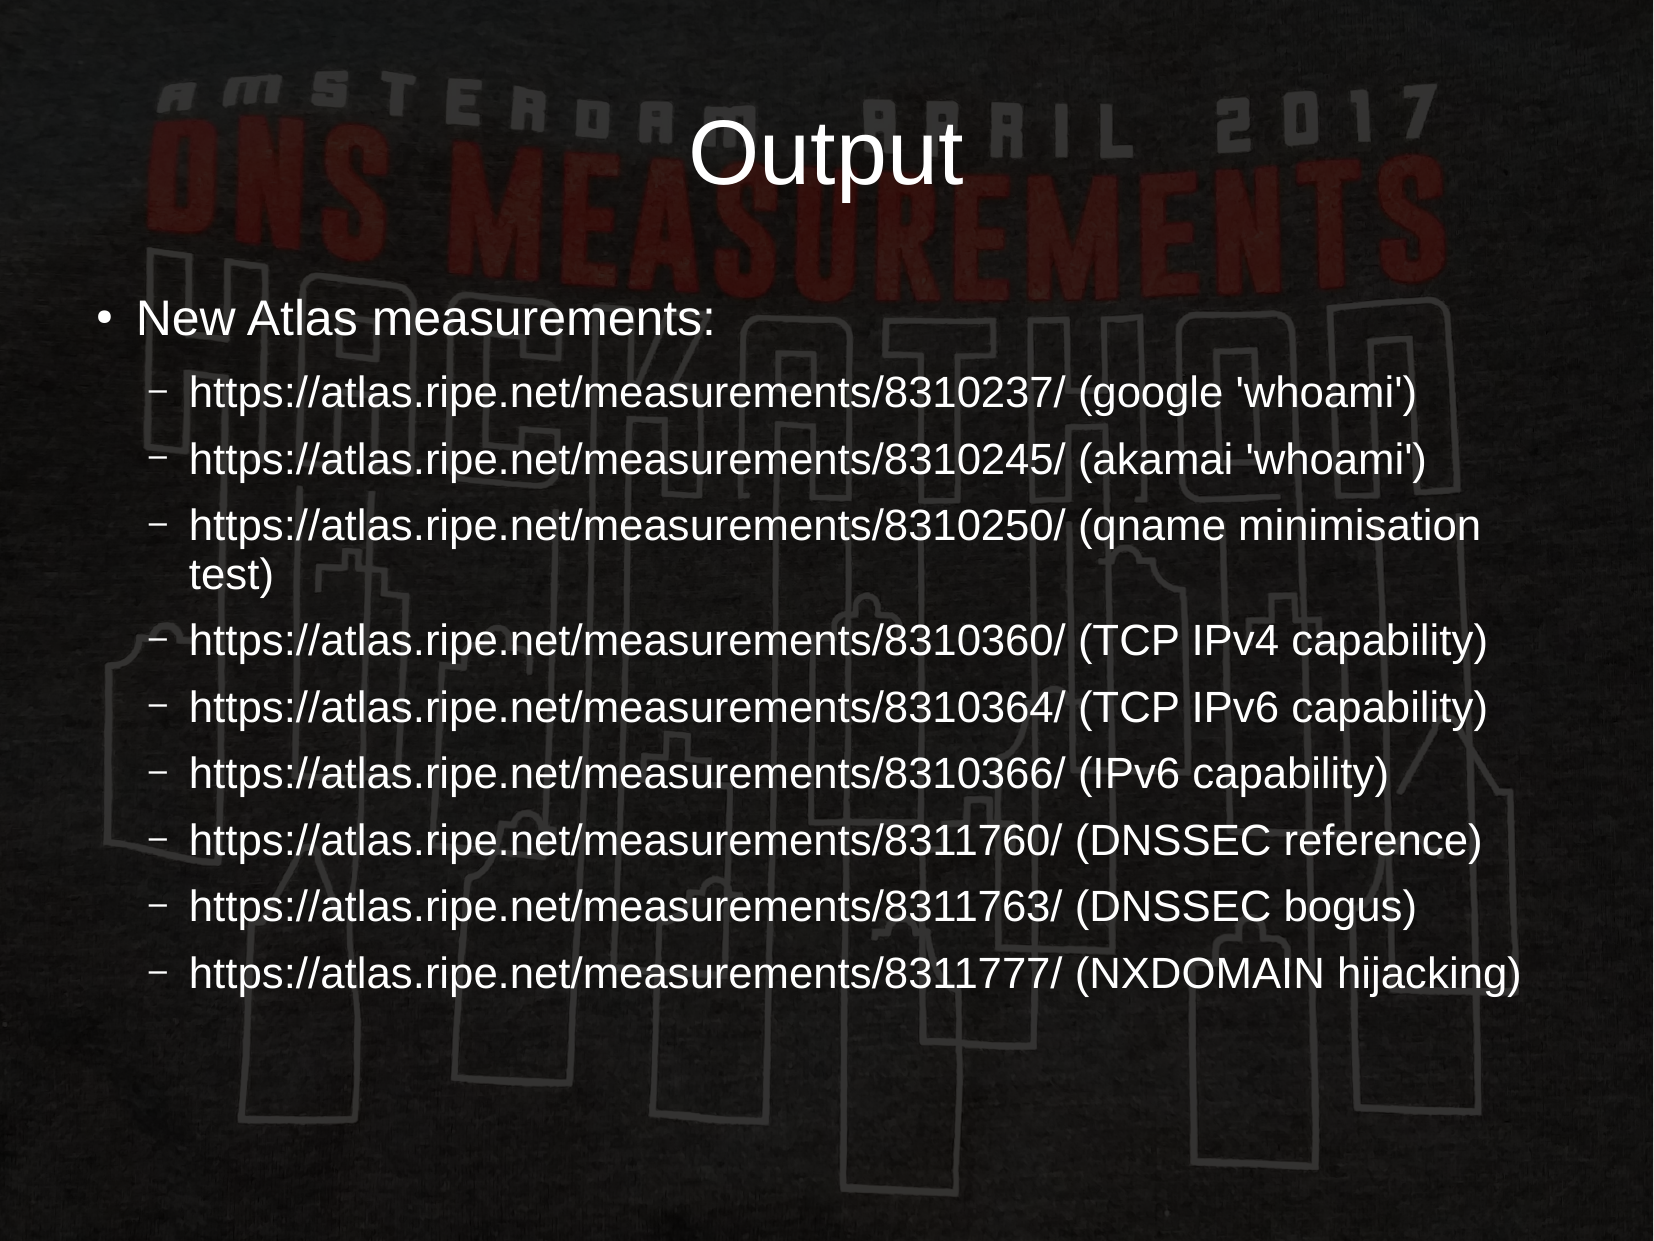

# Output
New Atlas measurements:
https://atlas.ripe.net/measurements/8310237/ (google 'whoami')
https://atlas.ripe.net/measurements/8310245/ (akamai 'whoami')
https://atlas.ripe.net/measurements/8310250/ (qname minimisation test)
https://atlas.ripe.net/measurements/8310360/ (TCP IPv4 capability)
https://atlas.ripe.net/measurements/8310364/ (TCP IPv6 capability)
https://atlas.ripe.net/measurements/8310366/ (IPv6 capability)
https://atlas.ripe.net/measurements/8311760/ (DNSSEC reference)
https://atlas.ripe.net/measurements/8311763/ (DNSSEC bogus)
https://atlas.ripe.net/measurements/8311777/ (NXDOMAIN hijacking)